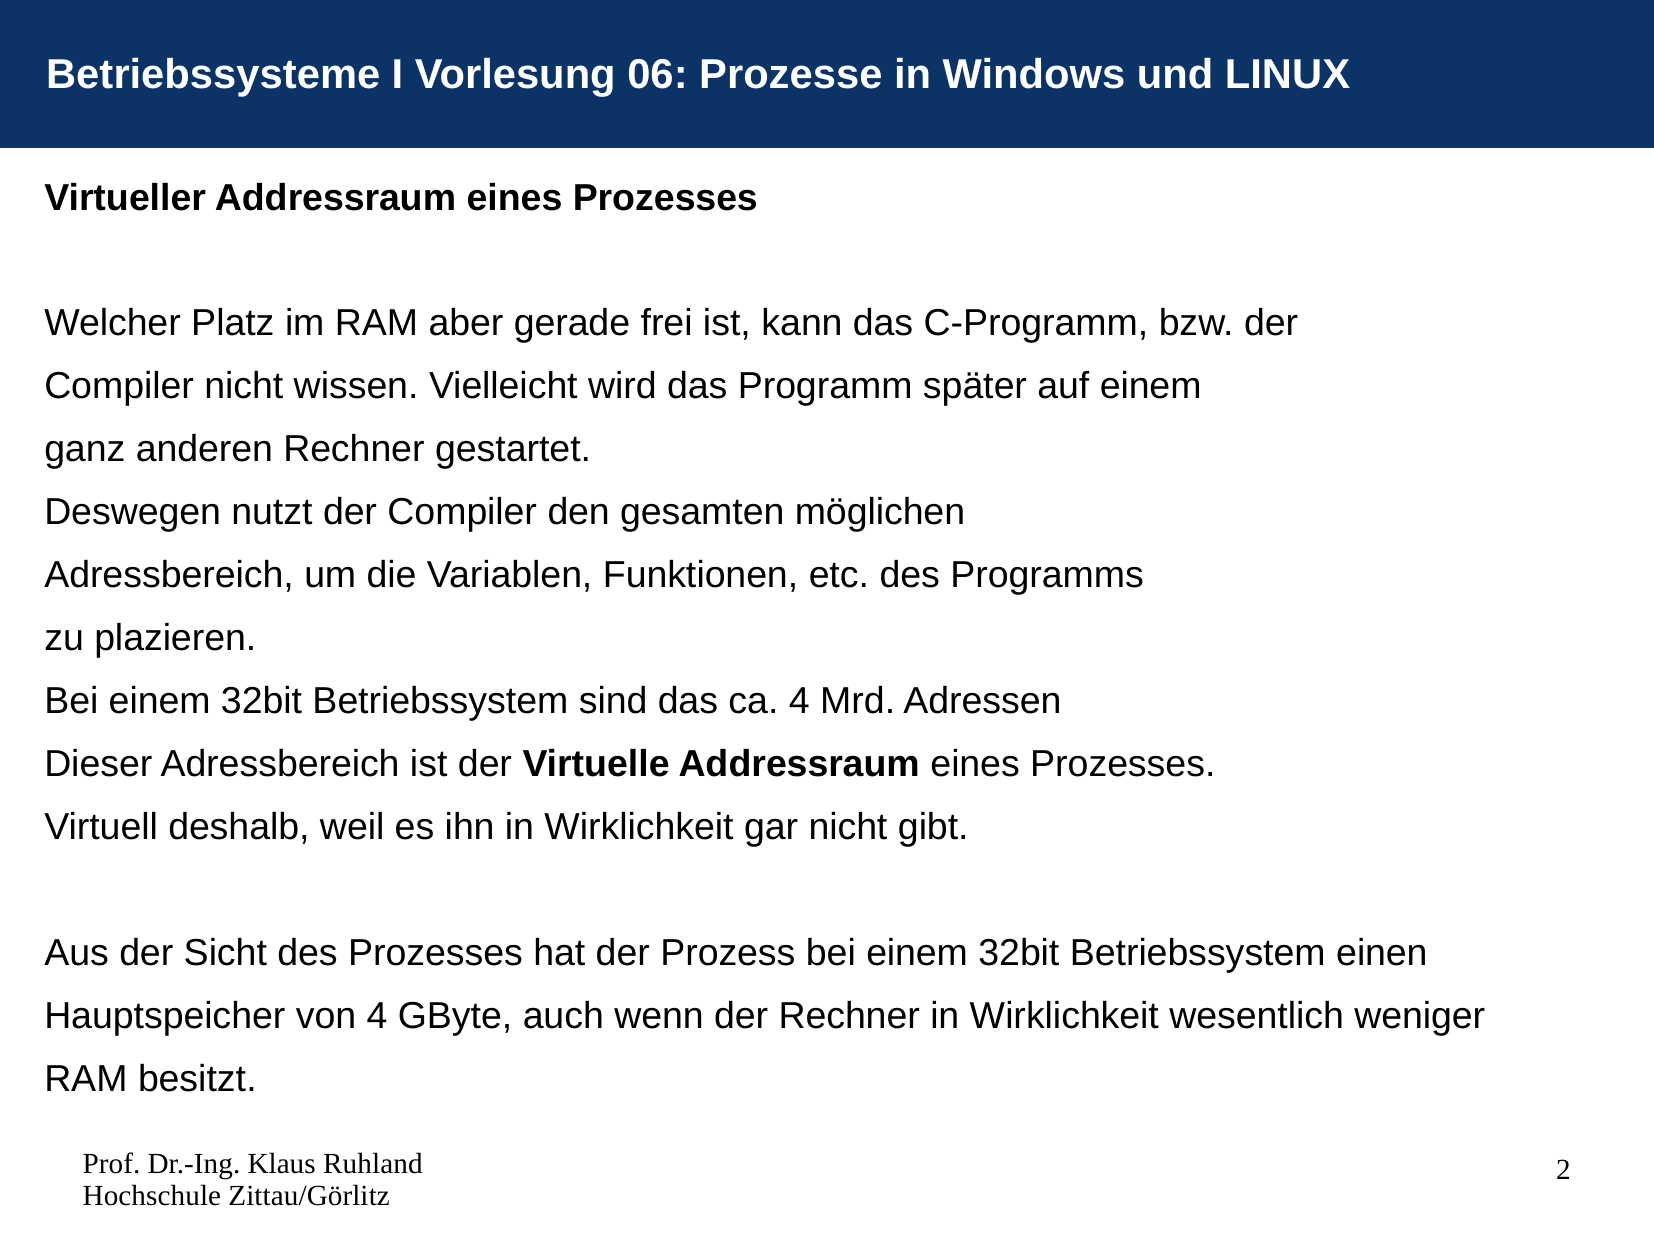

Virtueller Addressraum eines Prozesses
Welcher Platz im RAM aber gerade frei ist, kann das C-Programm, bzw. der
Compiler nicht wissen. Vielleicht wird das Programm später auf einem
ganz anderen Rechner gestartet.
Deswegen nutzt der Compiler den gesamten möglichen
Adressbereich, um die Variablen, Funktionen, etc. des Programms
zu plazieren.
Bei einem 32bit Betriebssystem sind das ca. 4 Mrd. Adressen
Dieser Adressbereich ist der Virtuelle Addressraum eines Prozesses.
Virtuell deshalb, weil es ihn in Wirklichkeit gar nicht gibt.
Aus der Sicht des Prozesses hat der Prozess bei einem 32bit Betriebssystem einen Hauptspeicher von 4 GByte, auch wenn der Rechner in Wirklichkeit wesentlich weniger RAM besitzt.
2